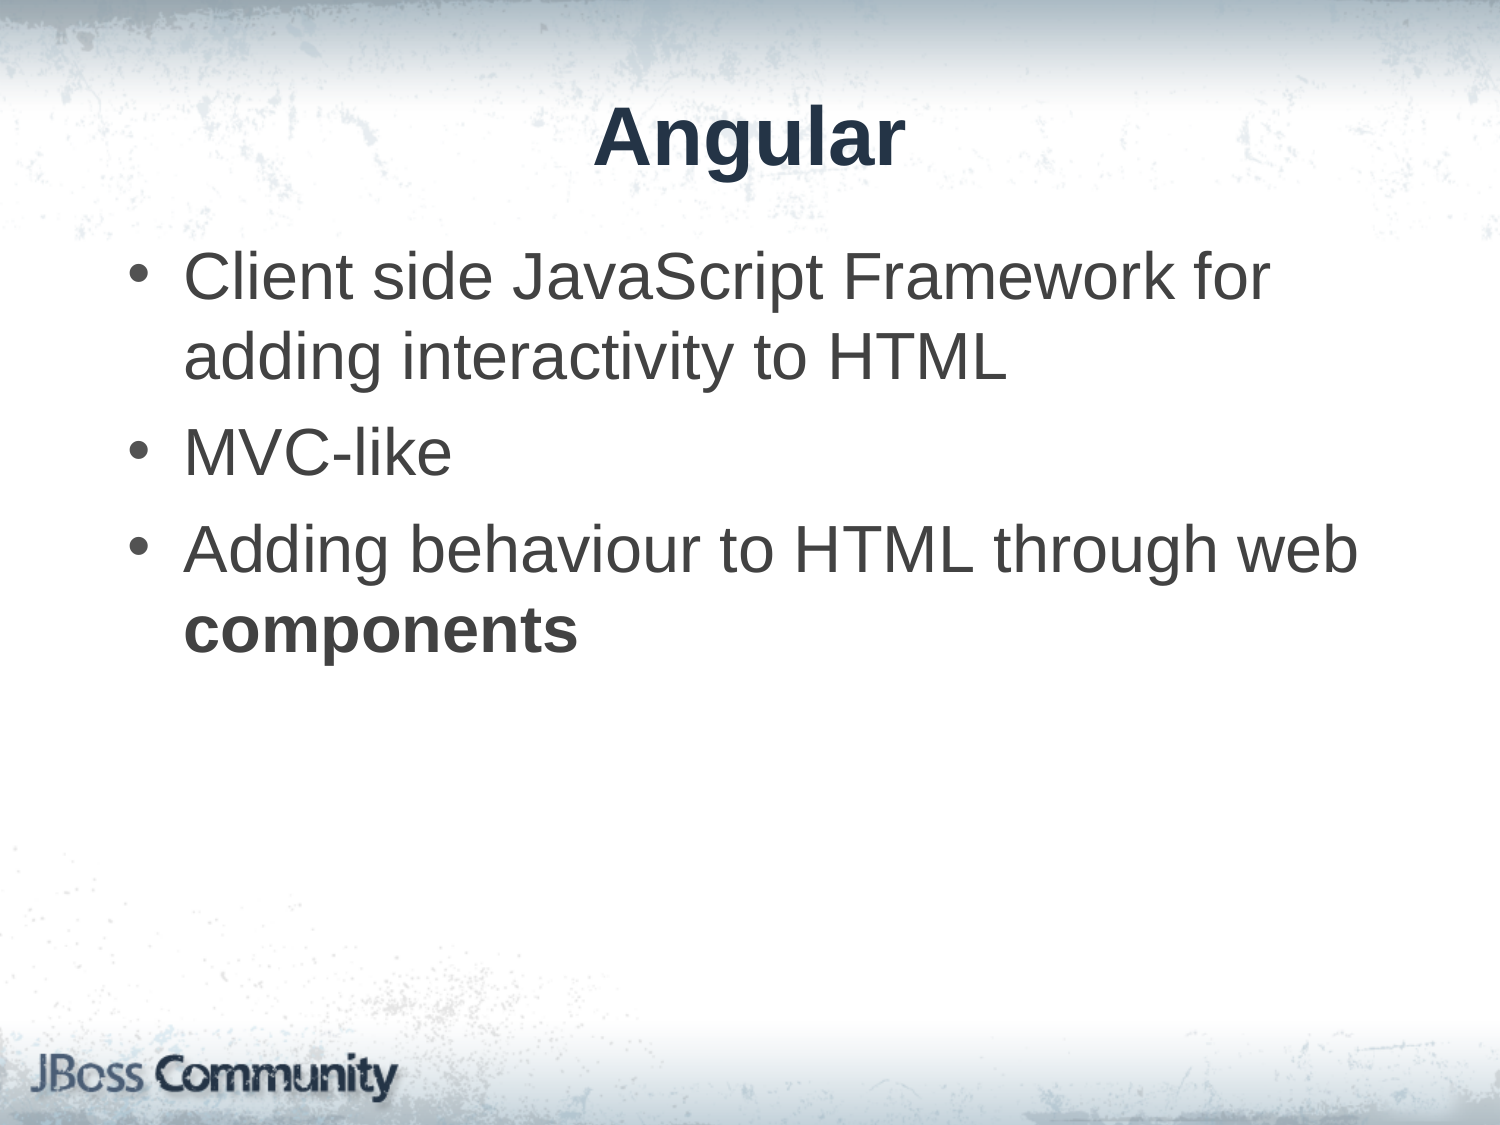

# Angular
Client side JavaScript Framework for adding interactivity to HTML
MVC-like
Adding behaviour to HTML through web components